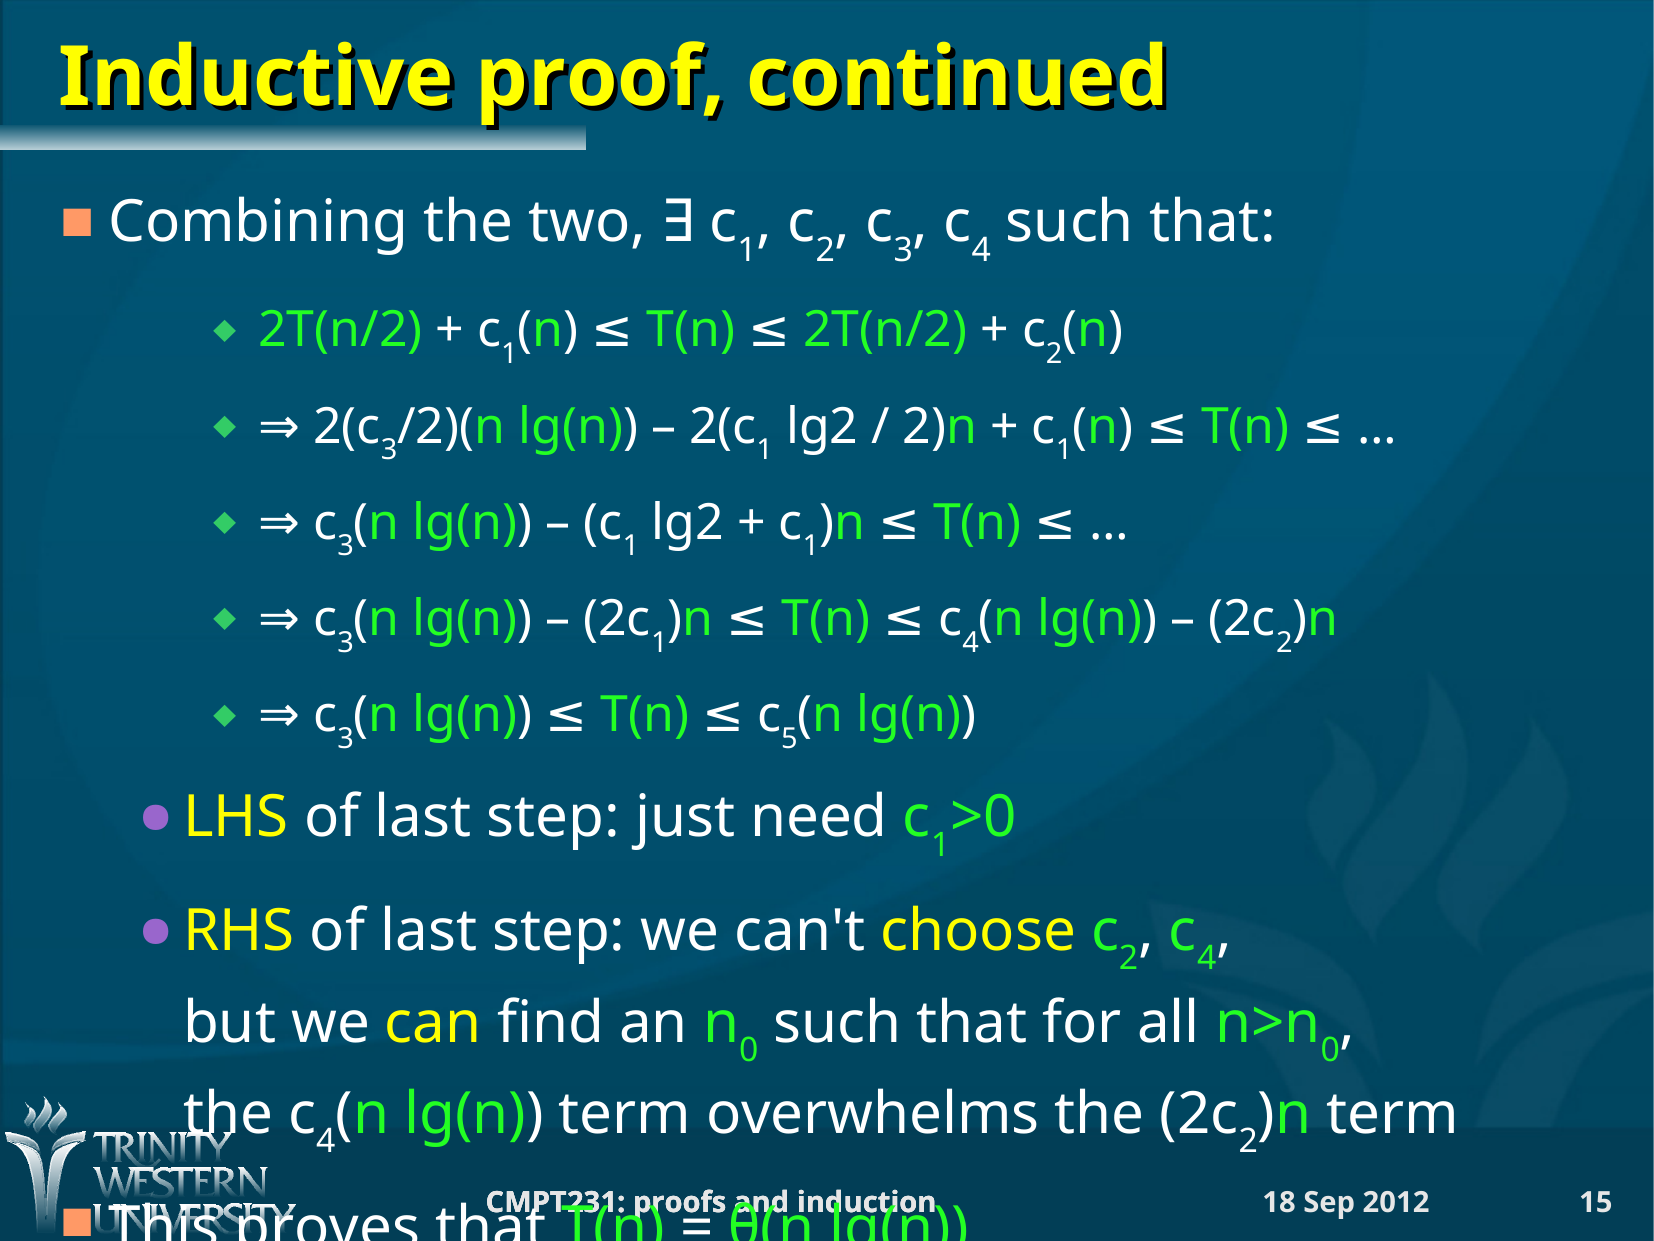

# Inductive proof, continued
Combining the two, ∃ c1, c2, c3, c4 such that:
2T(n/2) + c1(n) ≤ T(n) ≤ 2T(n/2) + c2(n)
⇒ 2(c3/2)(n lg(n)) – 2(c1 lg2 / 2)n + c1(n) ≤ T(n) ≤ …
⇒ c3(n lg(n)) – (c1 lg2 + c1)n ≤ T(n) ≤ …
⇒ c3(n lg(n)) – (2c1)n ≤ T(n) ≤ c4(n lg(n)) – (2c2)n
⇒ c3(n lg(n)) ≤ T(n) ≤ c5(n lg(n))
LHS of last step: just need c1>0
RHS of last step: we can't choose c2, c4,
but we can find an n0 such that for all n>n0,
the c4(n lg(n)) term overwhelms the (2c2)n term
This proves that T(n) = θ(n lg(n))
CMPT231: proofs and induction
18 Sep 2012
15